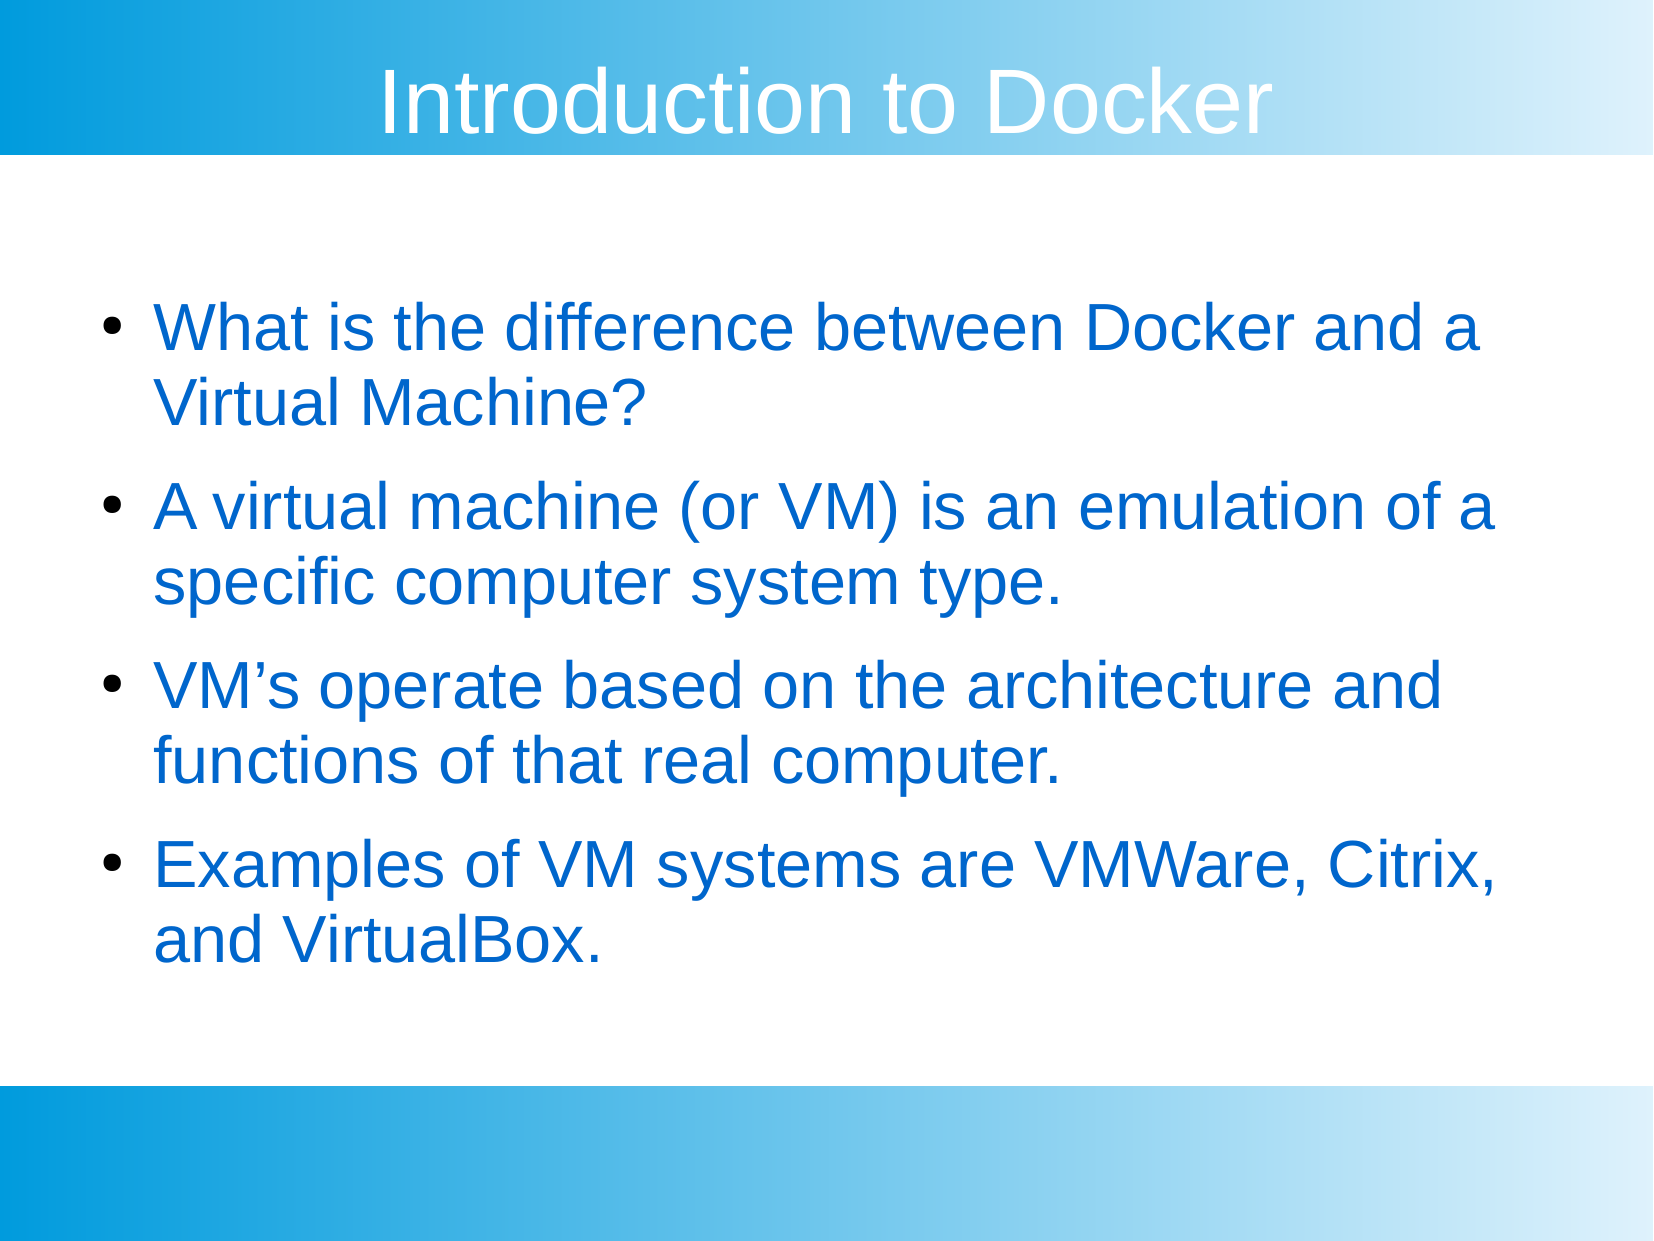

# Introduction to Docker
What is the difference between Docker and a Virtual Machine?
A virtual machine (or VM) is an emulation of a specific computer system type.
VM’s operate based on the architecture and functions of that real computer.
Examples of VM systems are VMWare, Citrix, and VirtualBox.